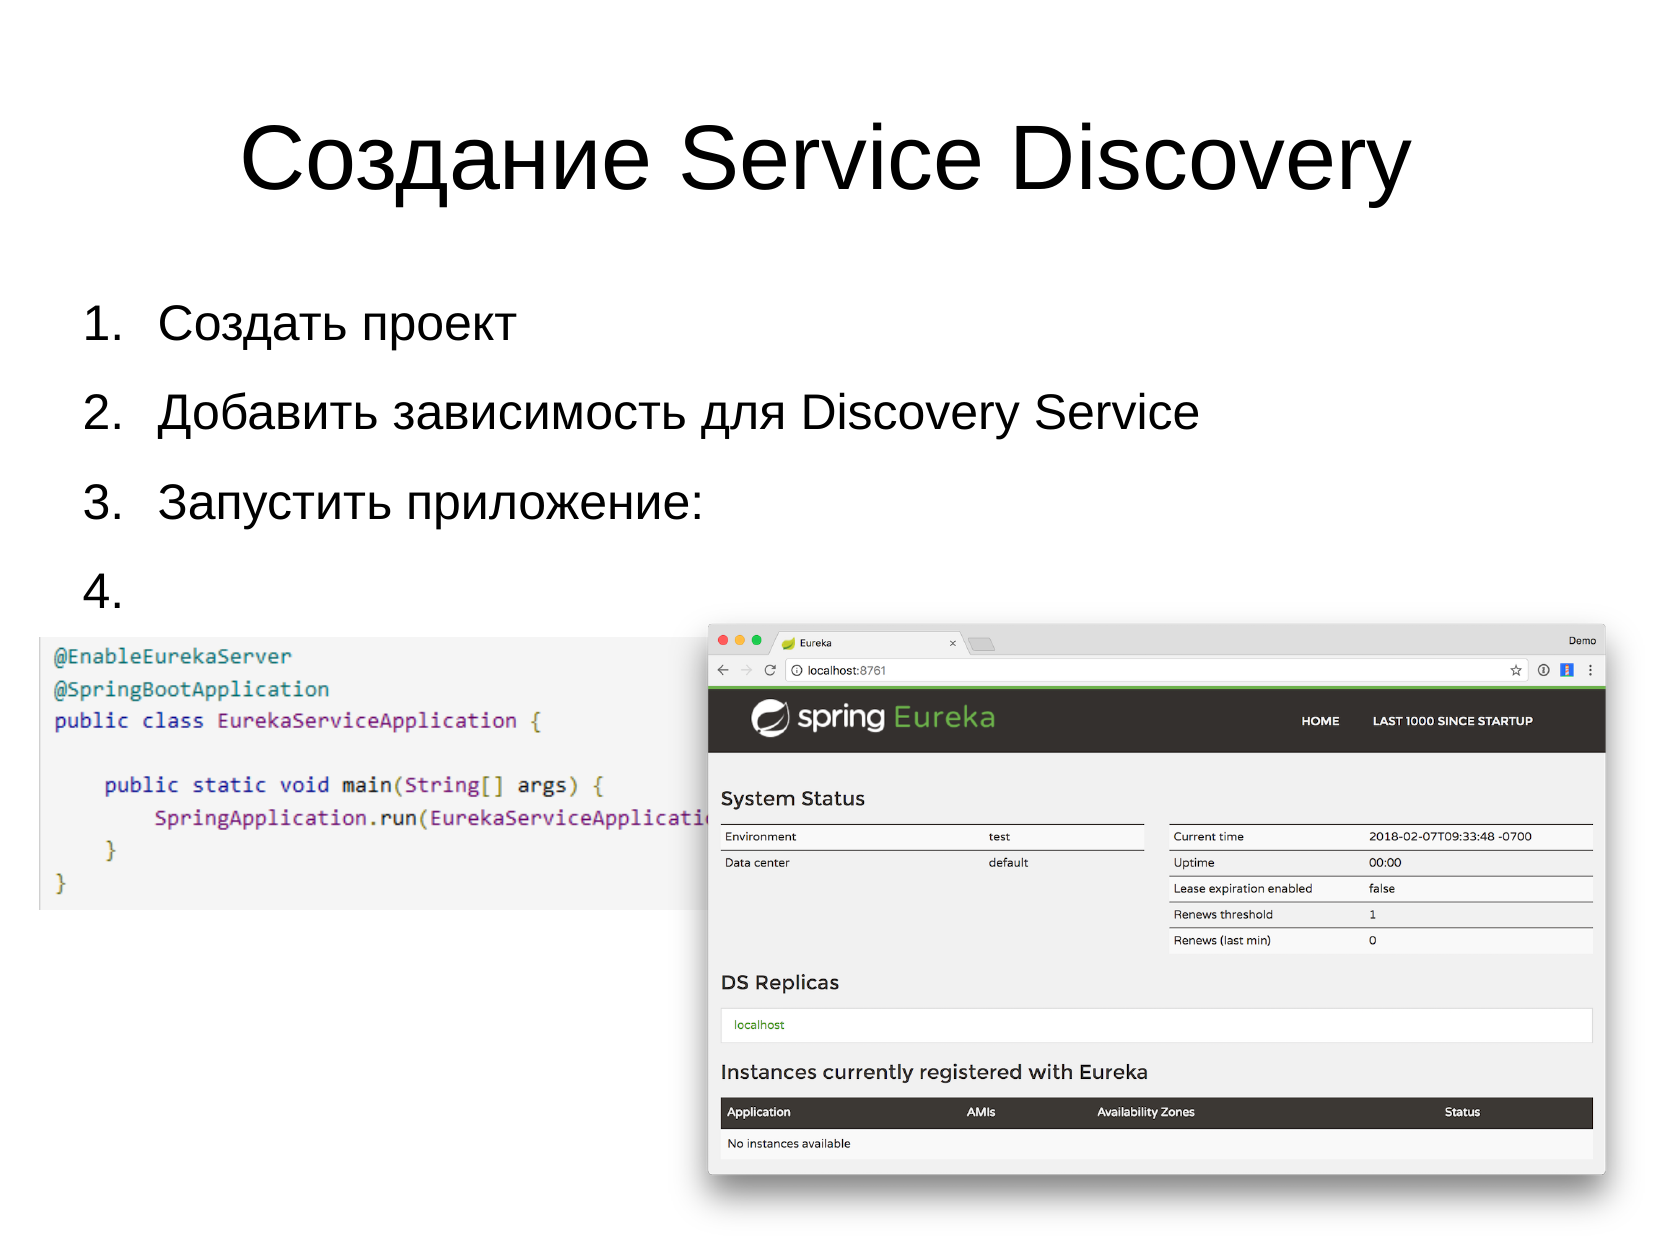

# Создание Service Discovery
Создать проект
Добавить зависимость для Discovery Service
Запустить приложение: